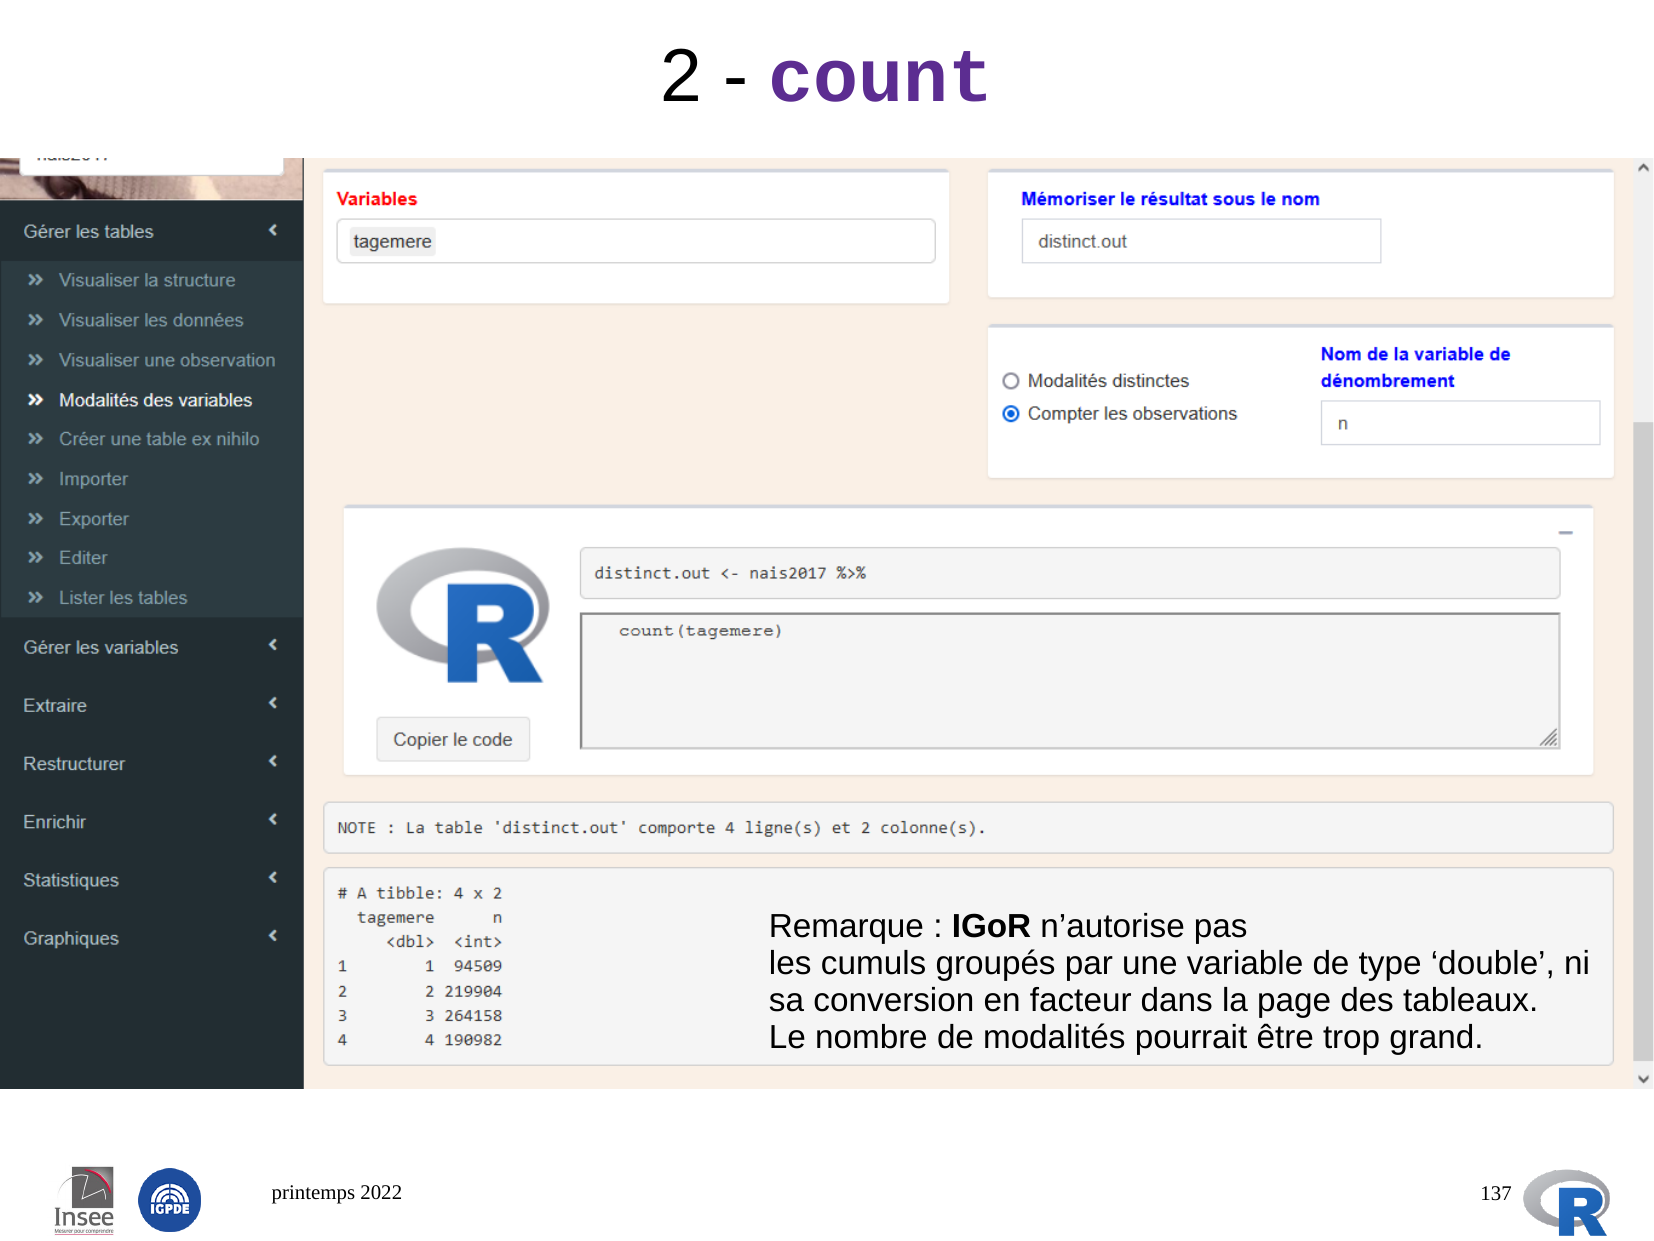

# 2 - count
Remarque : IGoR n’autorise pas
les cumuls groupés par une variable de type ‘double’, ni
sa conversion en facteur dans la page des tableaux.
Le nombre de modalités pourrait être trop grand.
printemps 2022
137